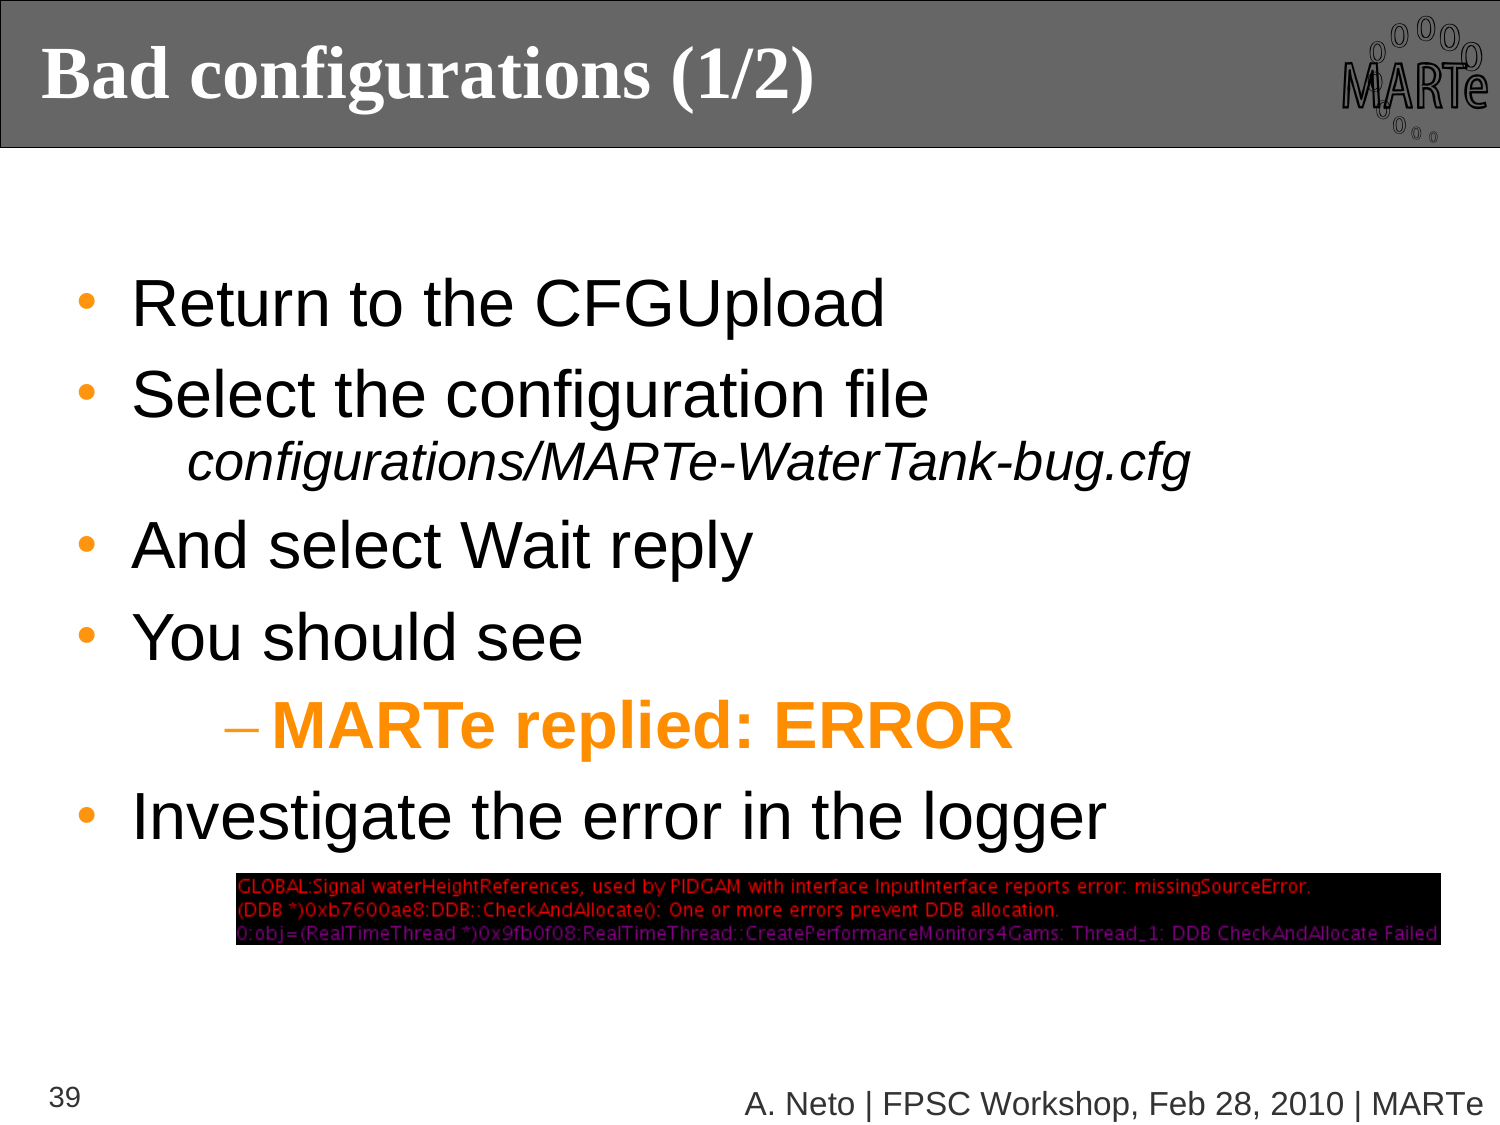

# Bad configurations (1/2)
Return to the CFGUpload
Select the configuration file configurations/MARTe-WaterTank-bug.cfg
And select Wait reply
You should see
MARTe replied: ERROR
Investigate the error in the logger